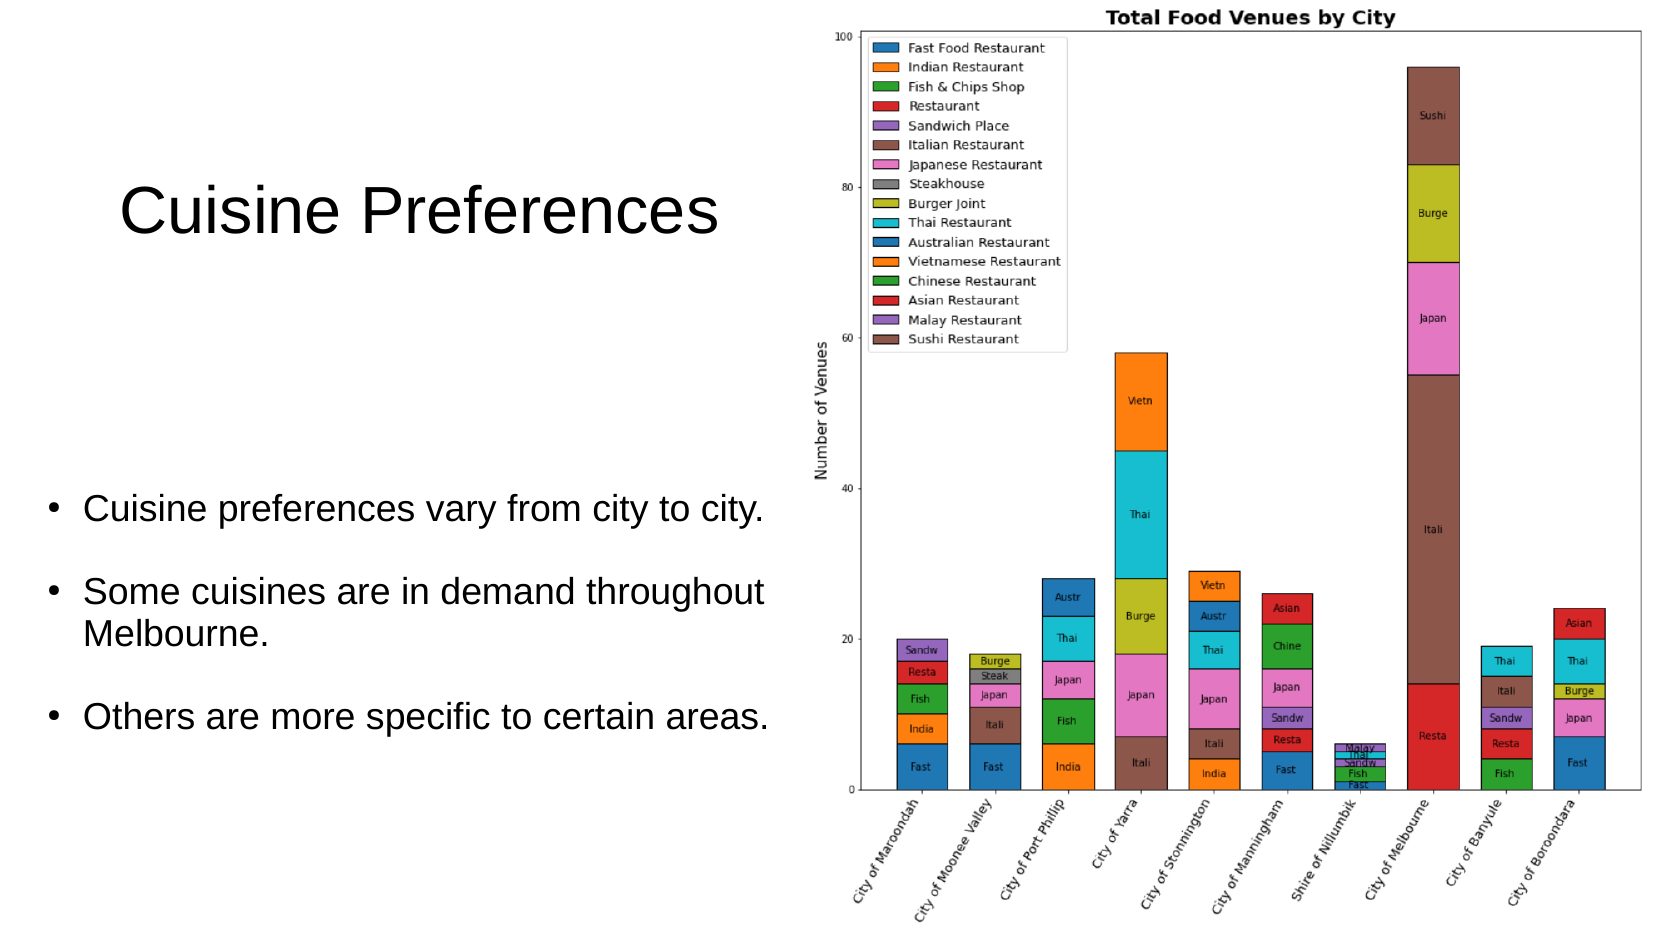

Cuisine Preferences
Cuisine preferences vary from city to city.
Some cuisines are in demand throughout Melbourne.
Others are more specific to certain areas.